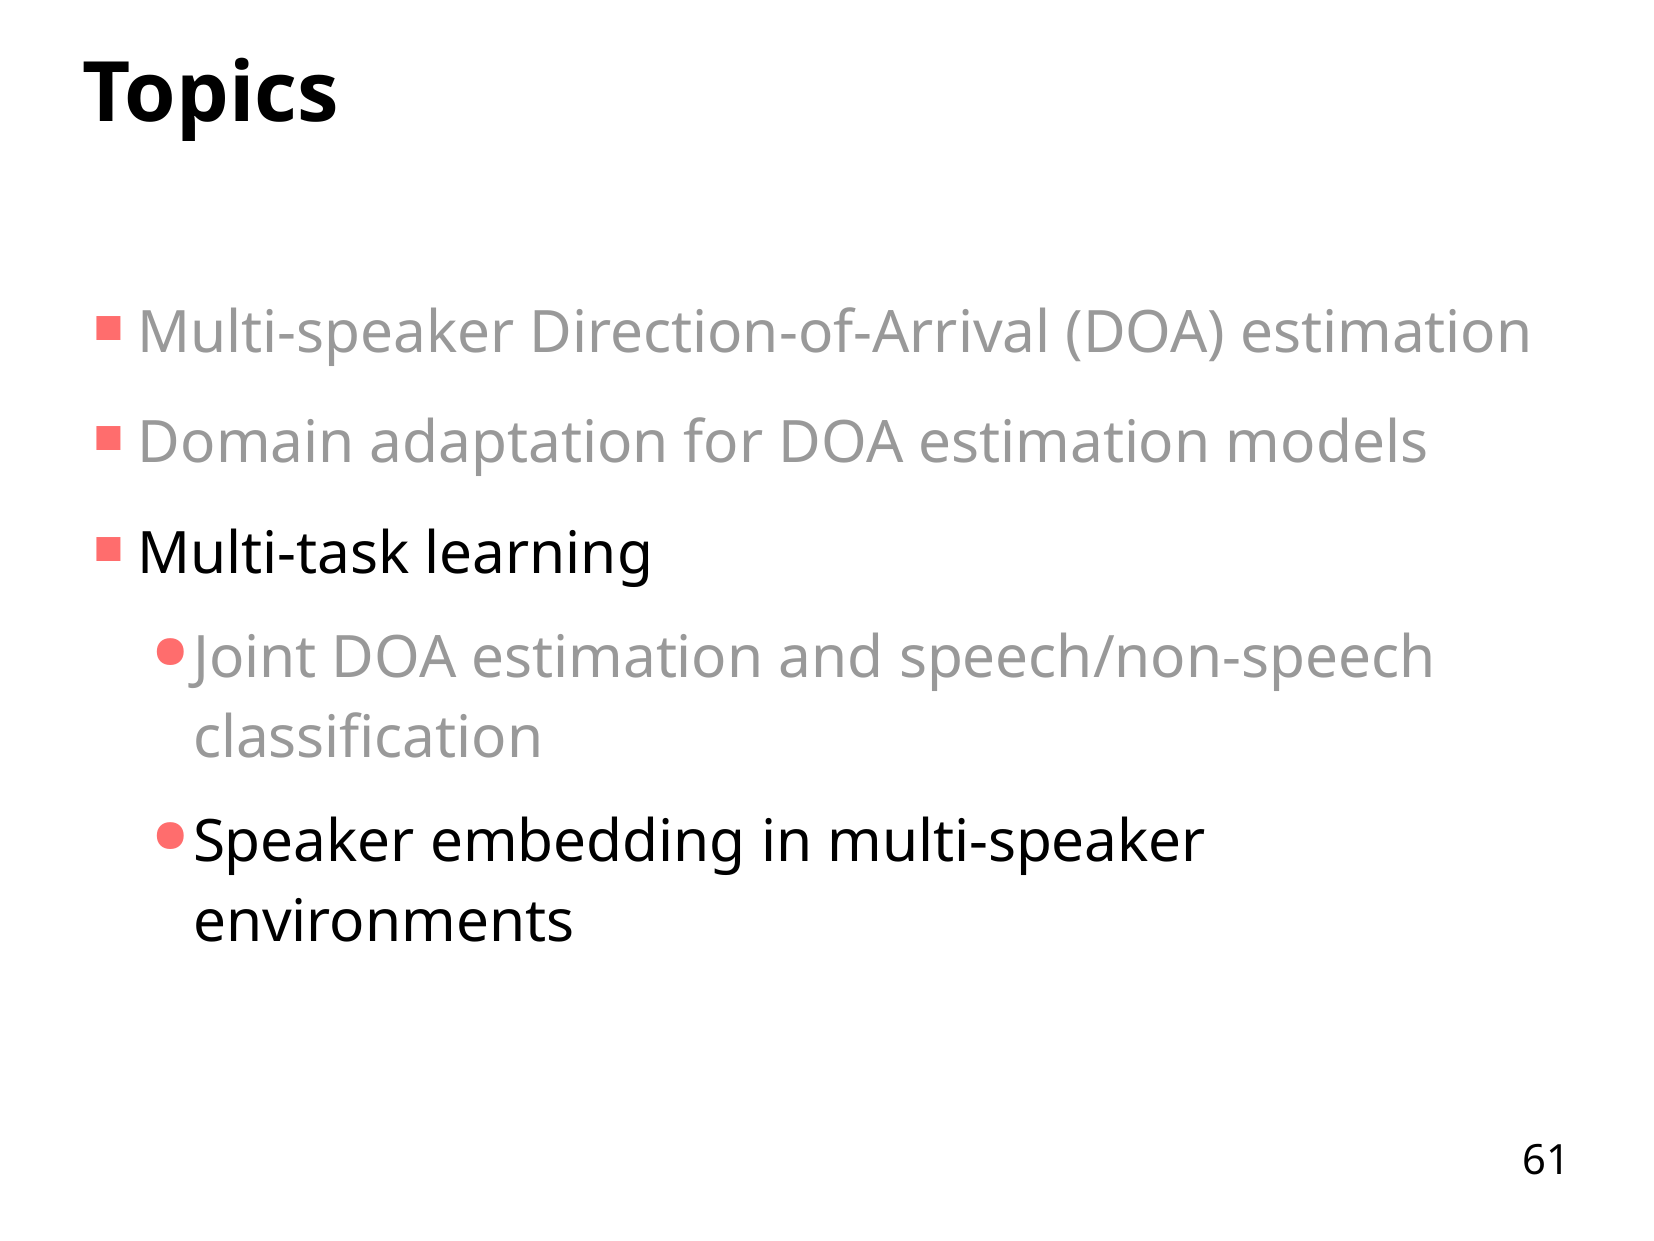

# Topics
Multi-speaker Direction-of-Arrival (DOA) estimation
Domain adaptation for DOA estimation models
Multi-task learning
Joint DOA estimation and speech/non-speech classification
Speaker embedding in multi-speaker environments
61